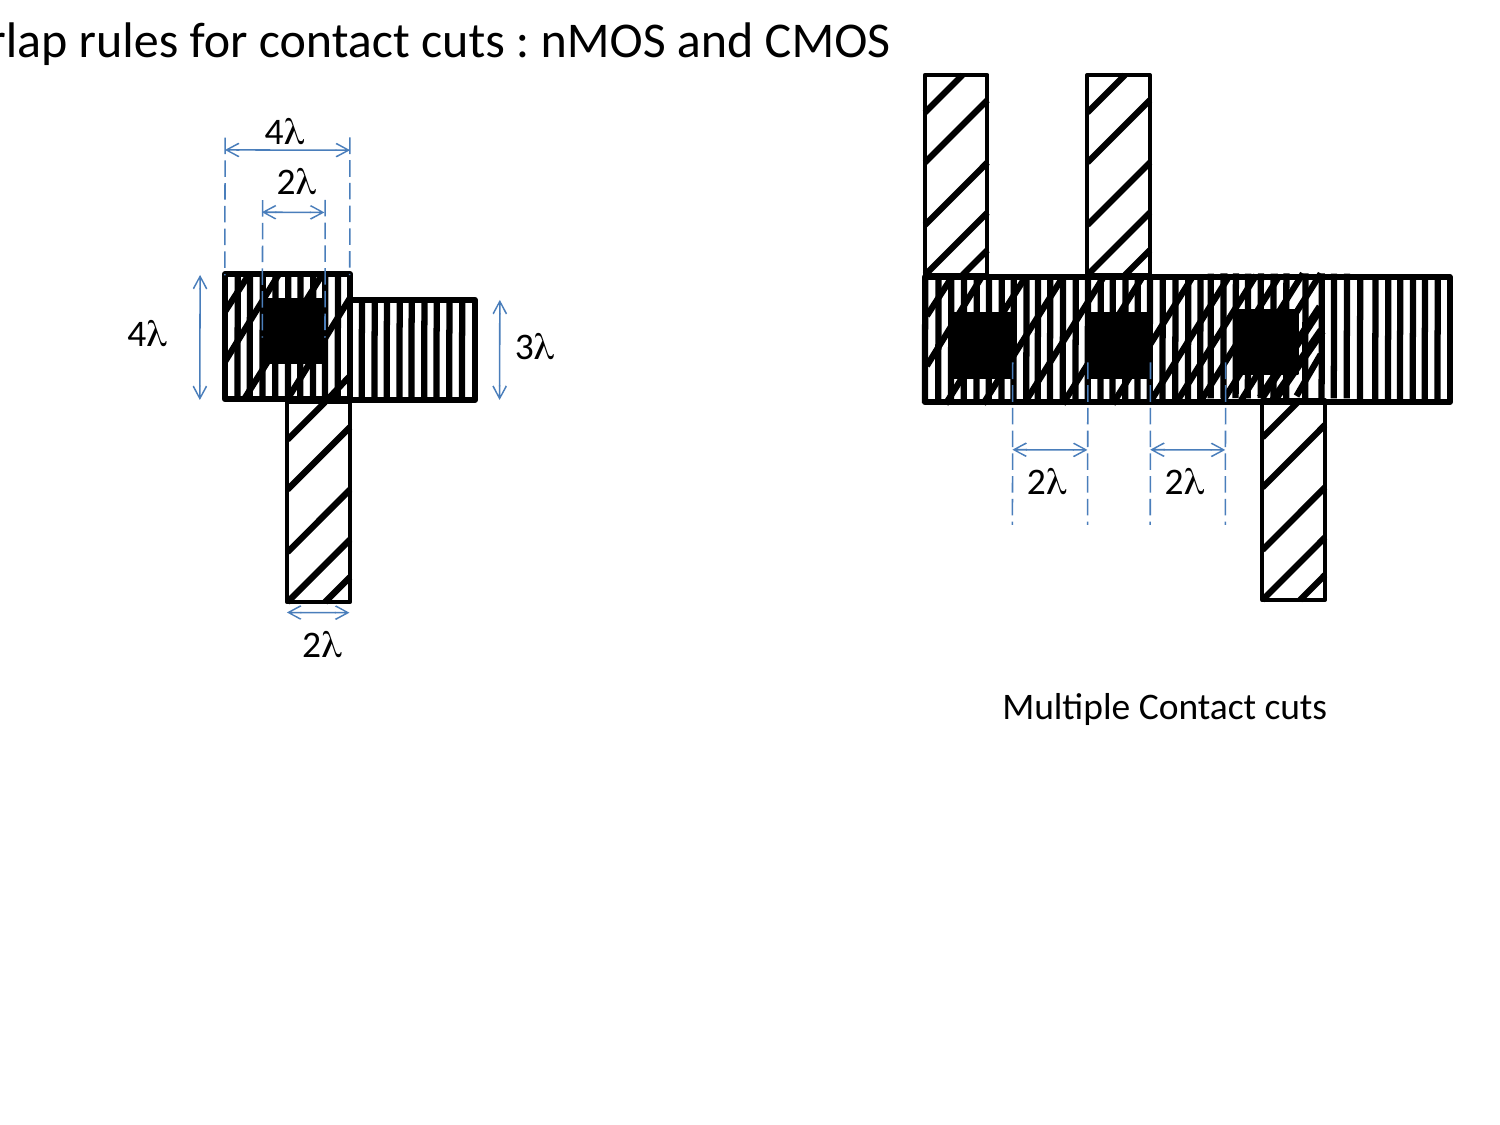

Overlap rules for contact cuts : nMOS and CMOS
4
2
4
3
2
2
2
Multiple Contact cuts